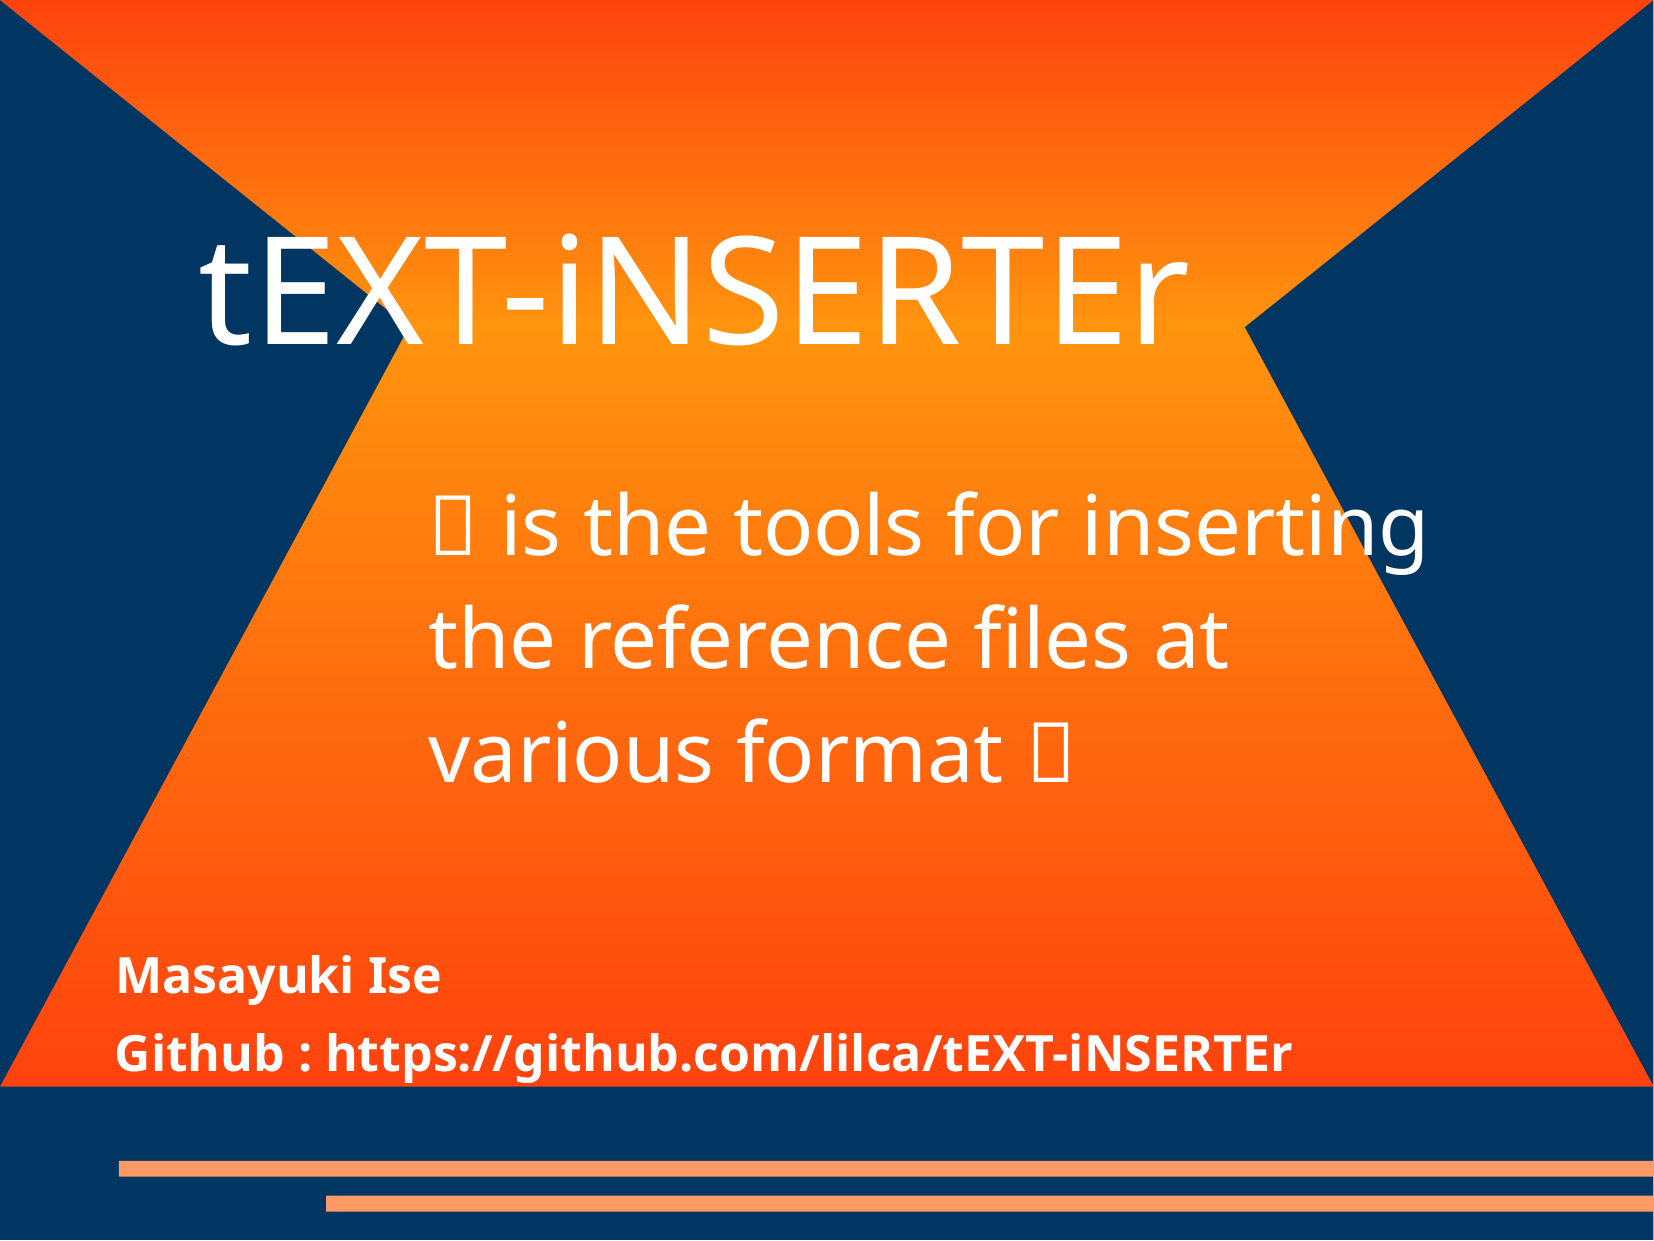

tEXT-iNSERTEr
〜 is the tools for inserting the reference files at various format 〜
Masayuki Ise
Github : https://github.com/lilca/tEXT-iNSERTEr